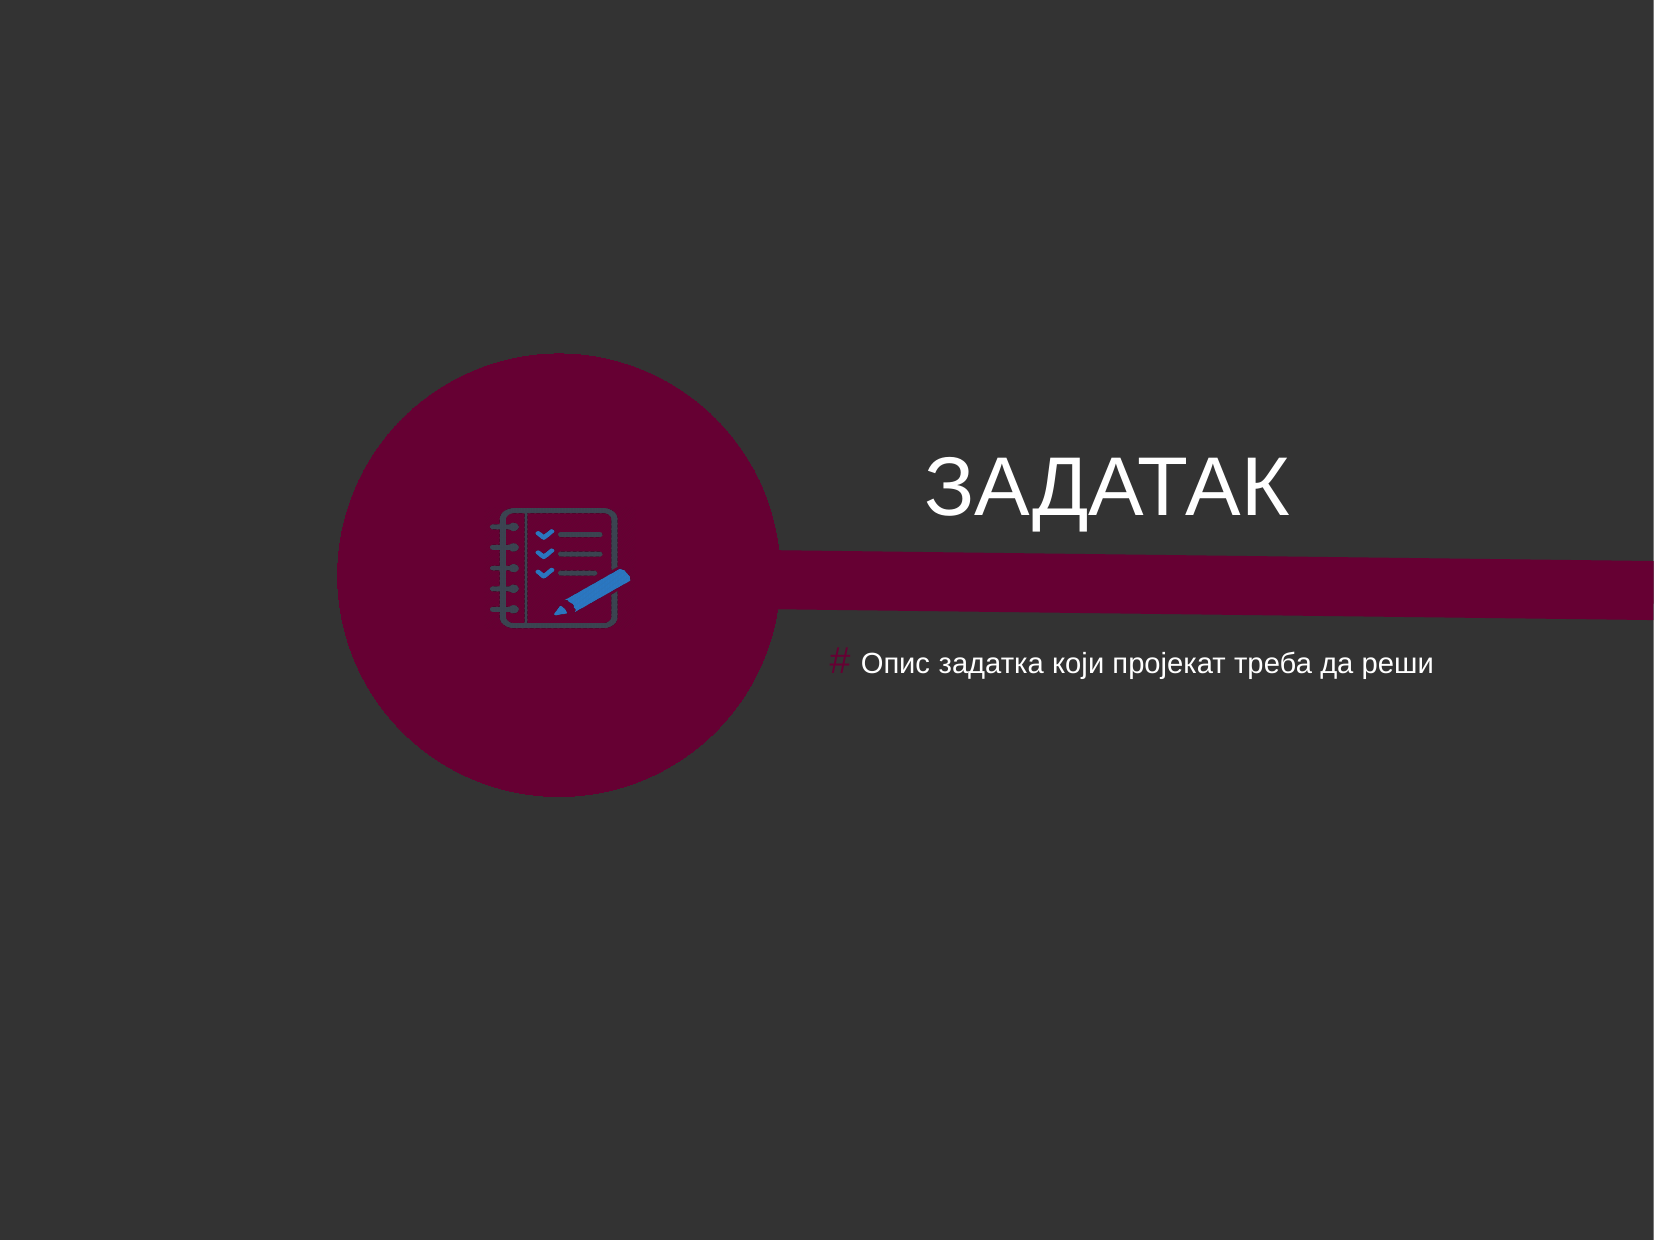

ЗАДАТАК
# Опис задатка који пројекат треба да реши